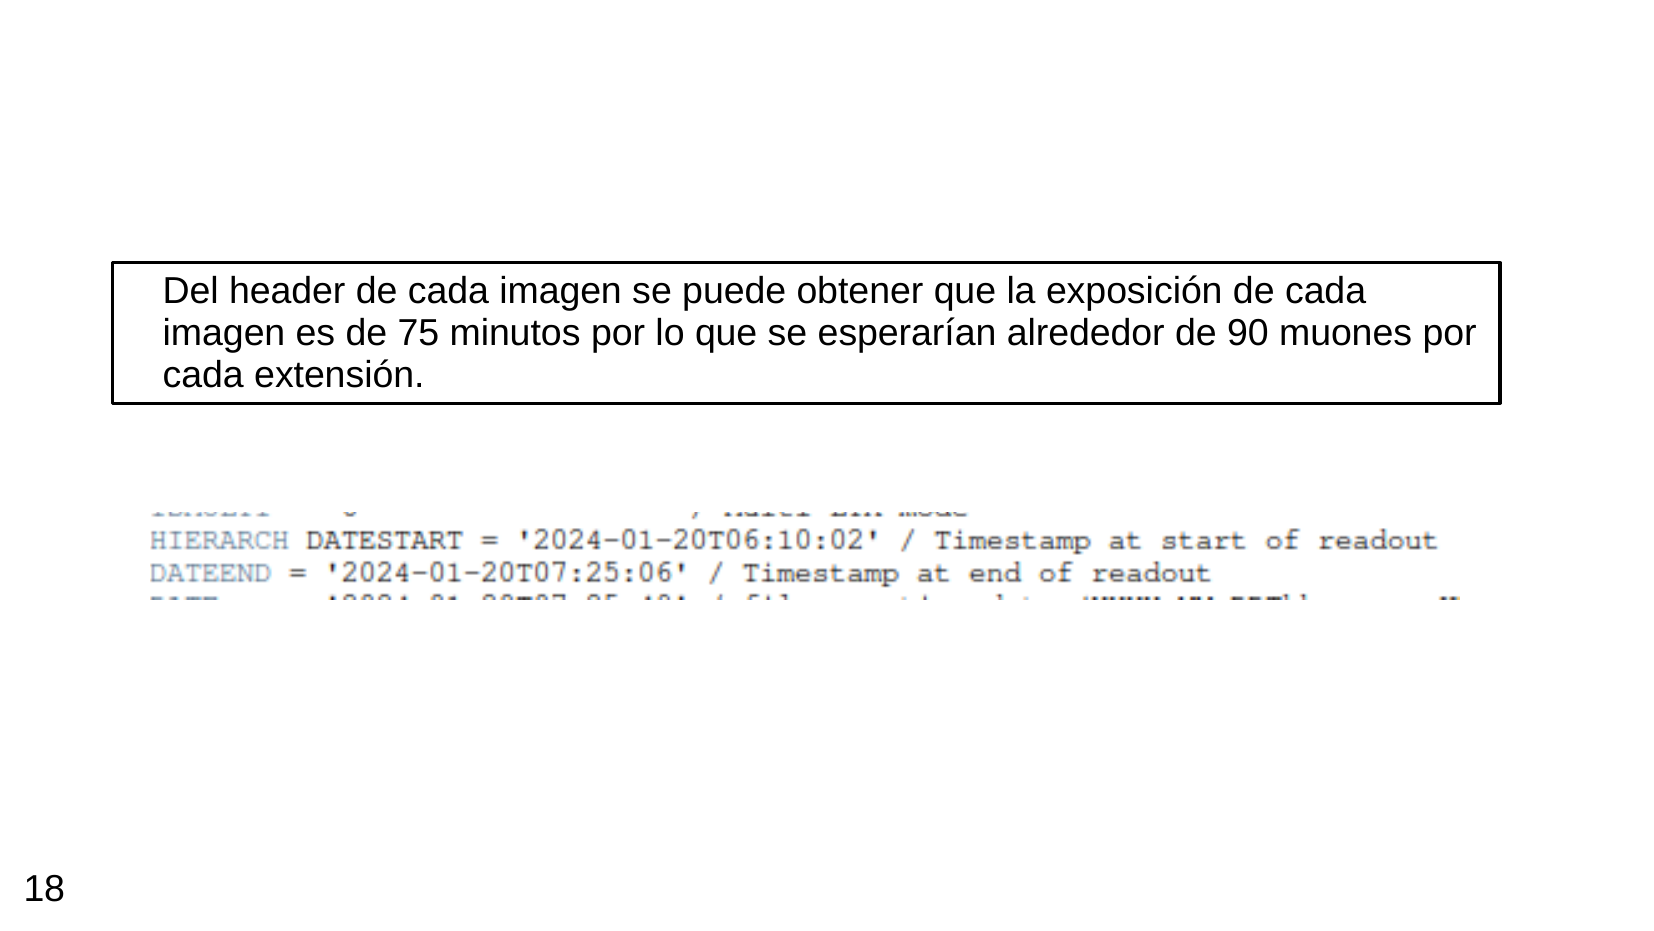

Del header de cada imagen se puede obtener que la exposición de cada imagen es de 75 minutos por lo que se esperarían alrededor de 90 muones por cada extensión.